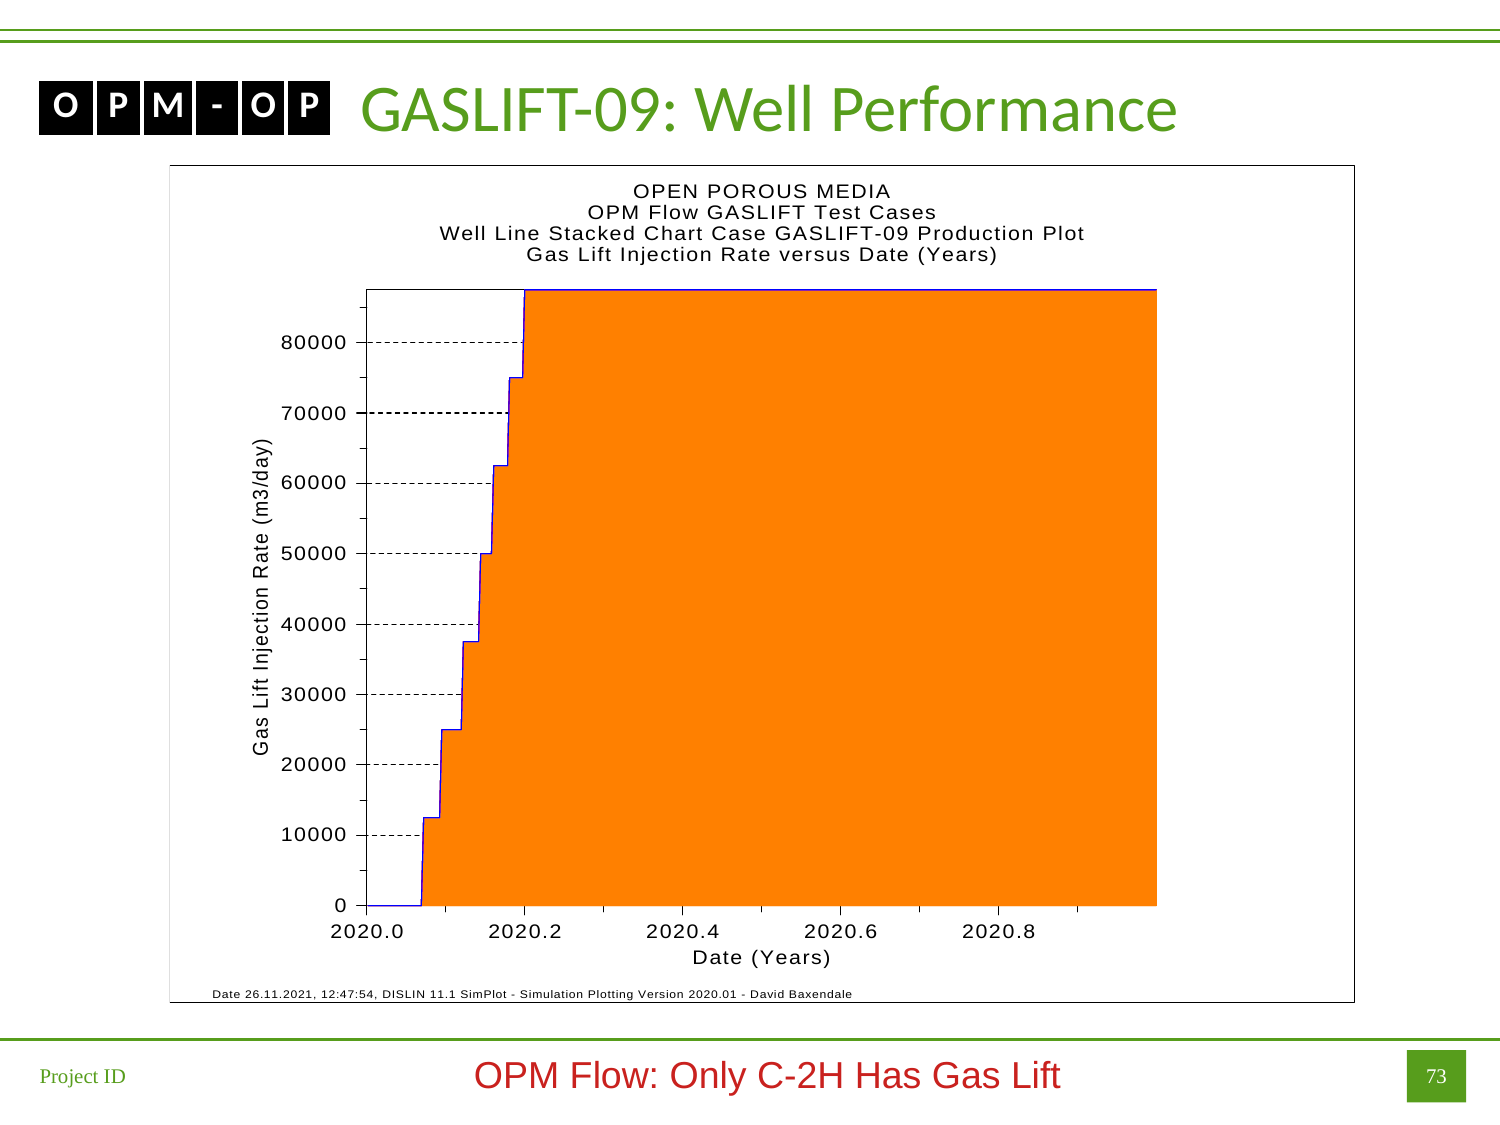

# GASLIFT-09: Well Performance
OPM Flow: Only C-2H Has Gas Lift
Project ID
73